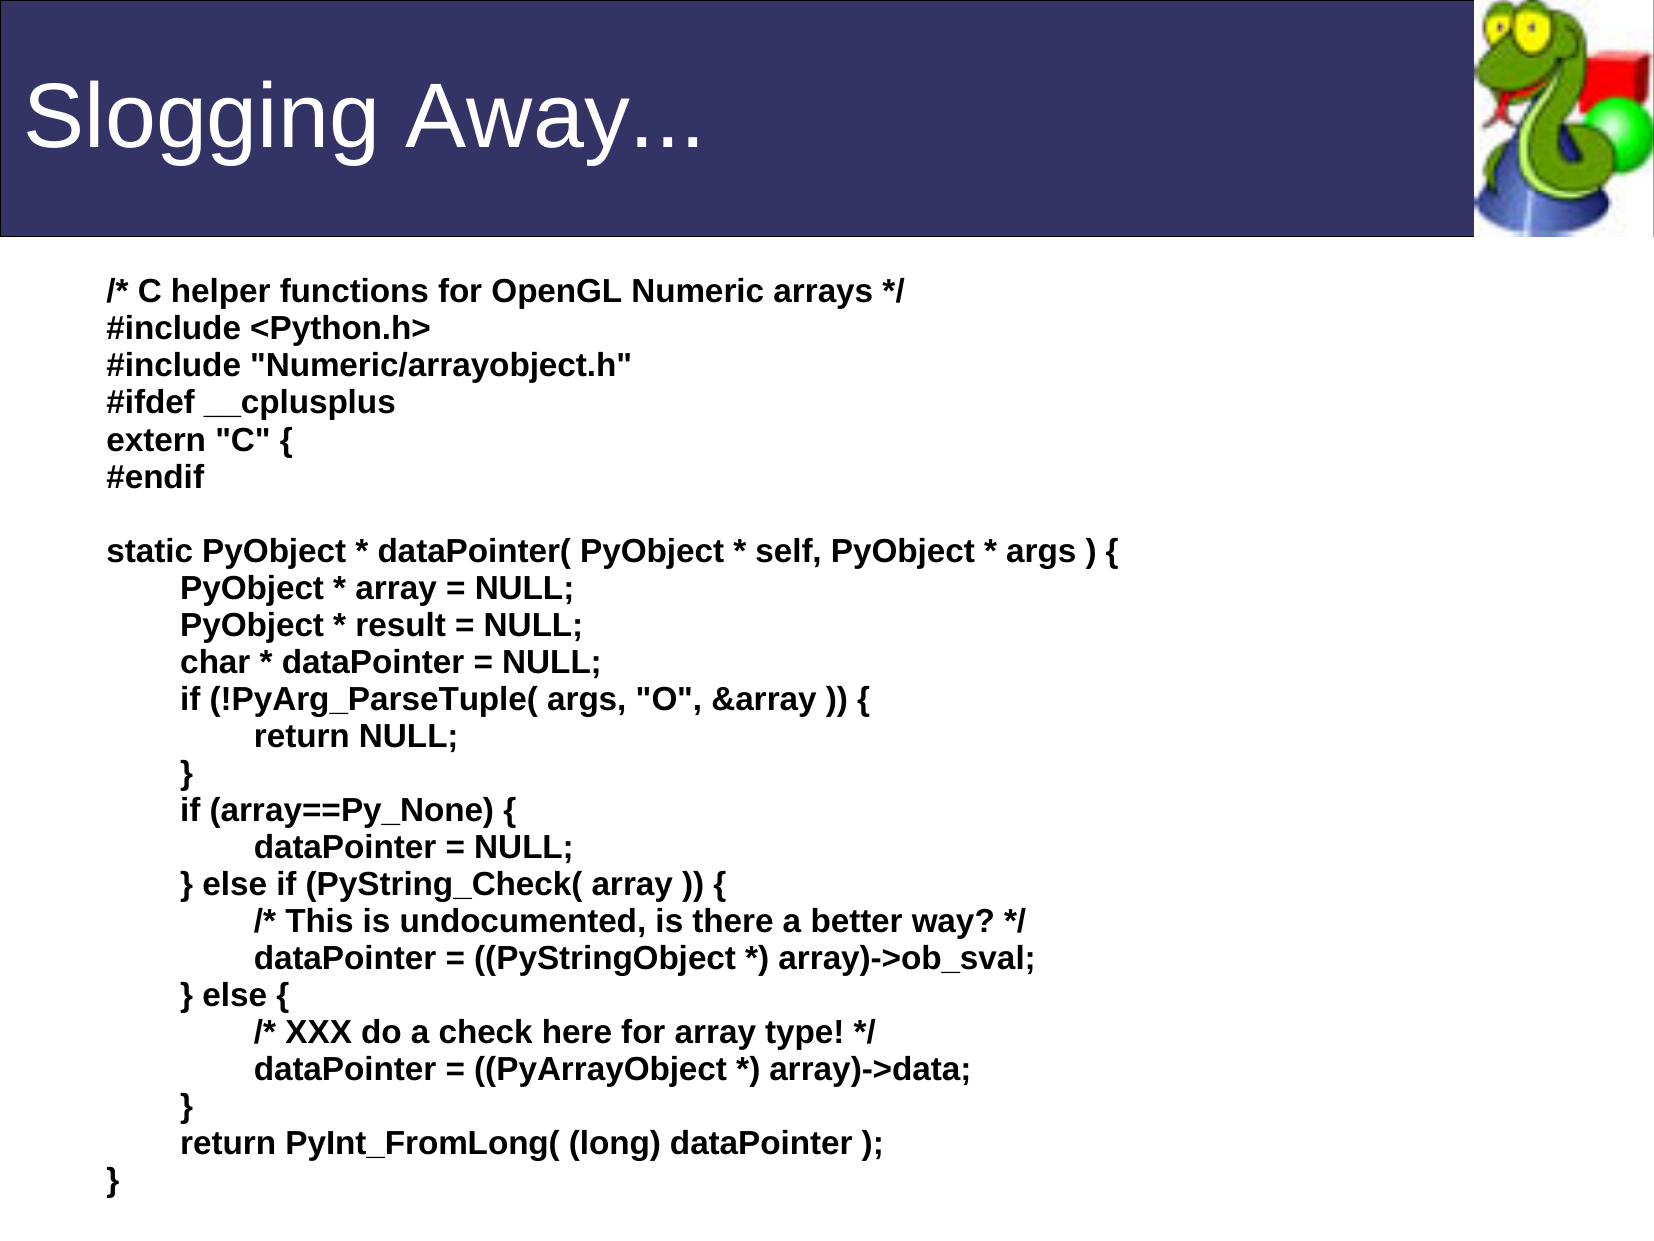

# Slogging Away...
/* C helper functions for OpenGL Numeric arrays */
#include <Python.h>
#include "Numeric/arrayobject.h"
#ifdef __cplusplus
extern "C" {
#endif
static PyObject * dataPointer( PyObject * self, PyObject * args ) {
	PyObject * array = NULL;
	PyObject * result = NULL;
	char * dataPointer = NULL;
	if (!PyArg_ParseTuple( args, "O", &array )) {
		return NULL;
	}
	if (array==Py_None) {
		dataPointer = NULL;
	} else if (PyString_Check( array )) {
		/* This is undocumented, is there a better way? */
		dataPointer = ((PyStringObject *) array)->ob_sval;
	} else {
		/* XXX do a check here for array type! */
		dataPointer = ((PyArrayObject *) array)->data;
	}
	return PyInt_FromLong( (long) dataPointer );
}